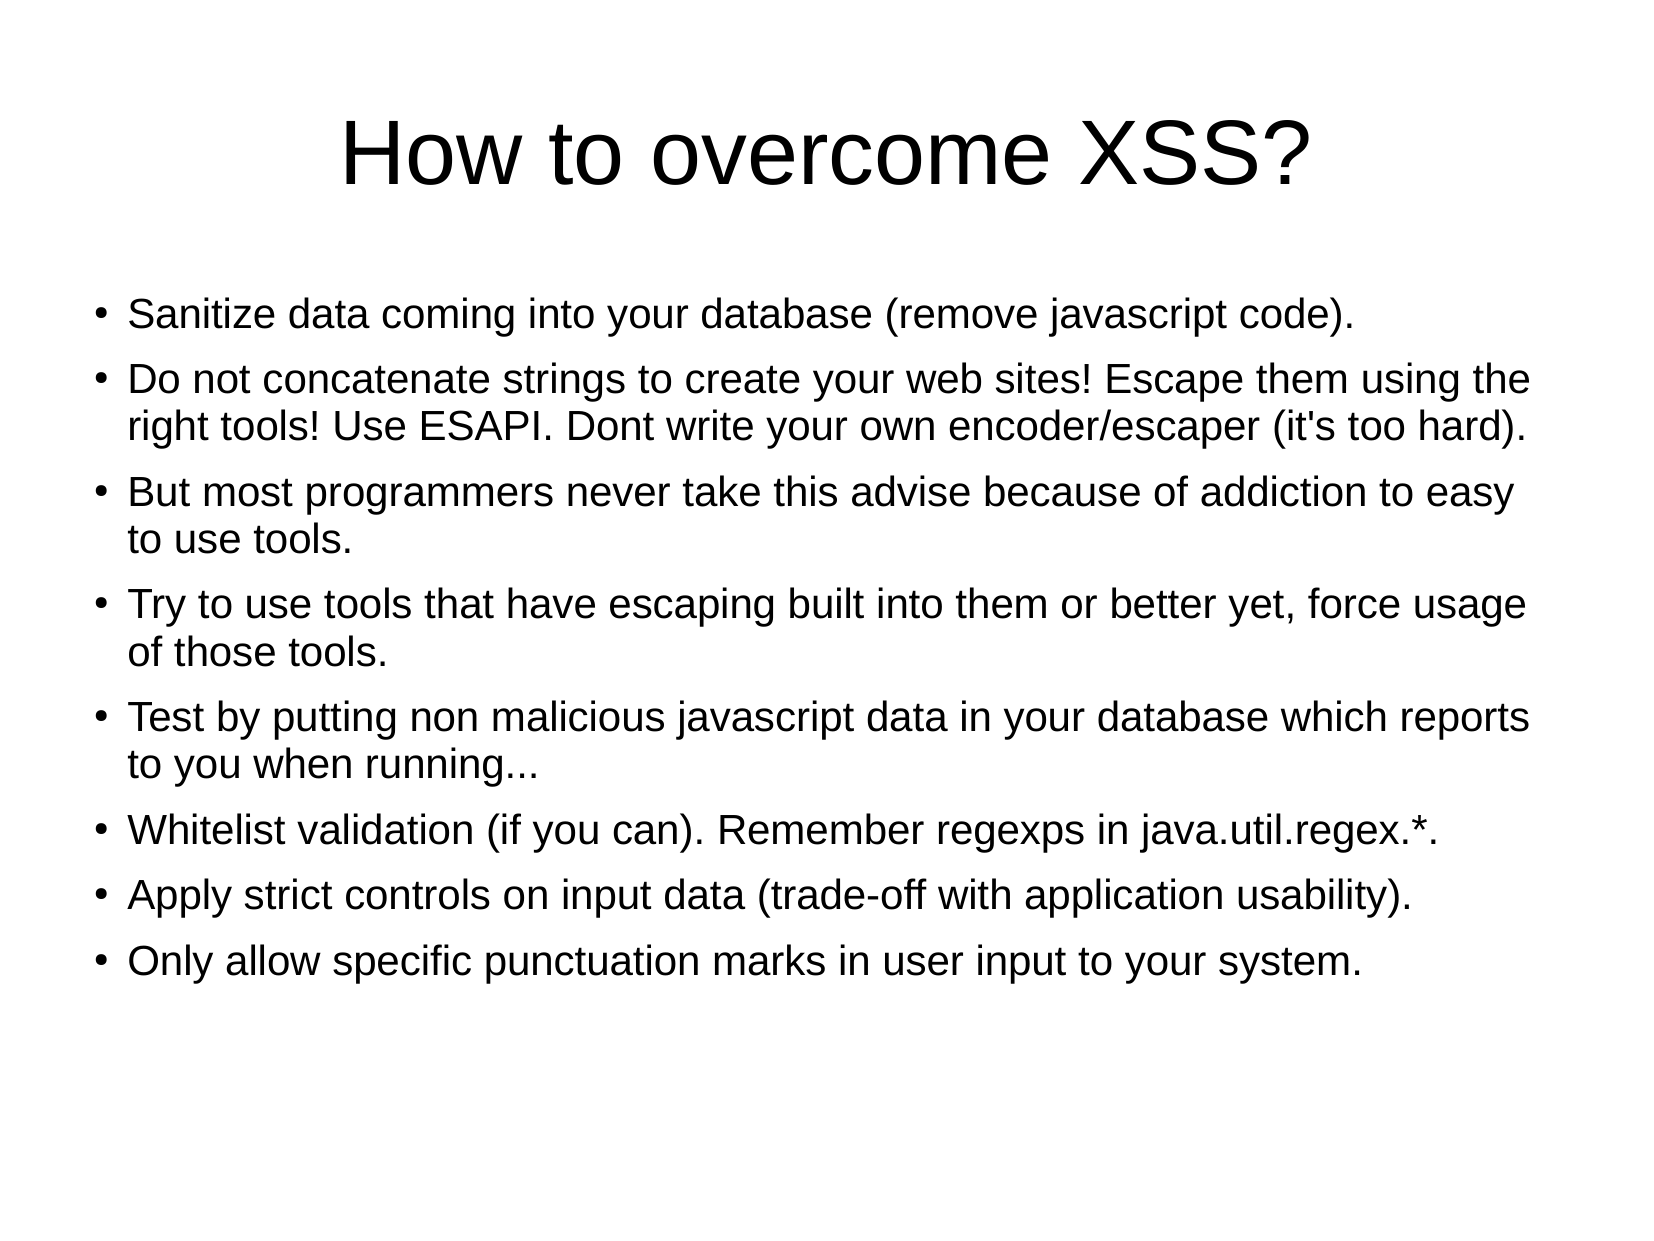

# How to overcome XSS?
Sanitize data coming into your database (remove javascript code).
Do not concatenate strings to create your web sites! Escape them using the right tools! Use ESAPI. Dont write your own encoder/escaper (it's too hard).
But most programmers never take this advise because of addiction to easy to use tools.
Try to use tools that have escaping built into them or better yet, force usage of those tools.
Test by putting non malicious javascript data in your database which reports to you when running...
Whitelist validation (if you can). Remember regexps in java.util.regex.*.
Apply strict controls on input data (trade-off with application usability).
Only allow specific punctuation marks in user input to your system.